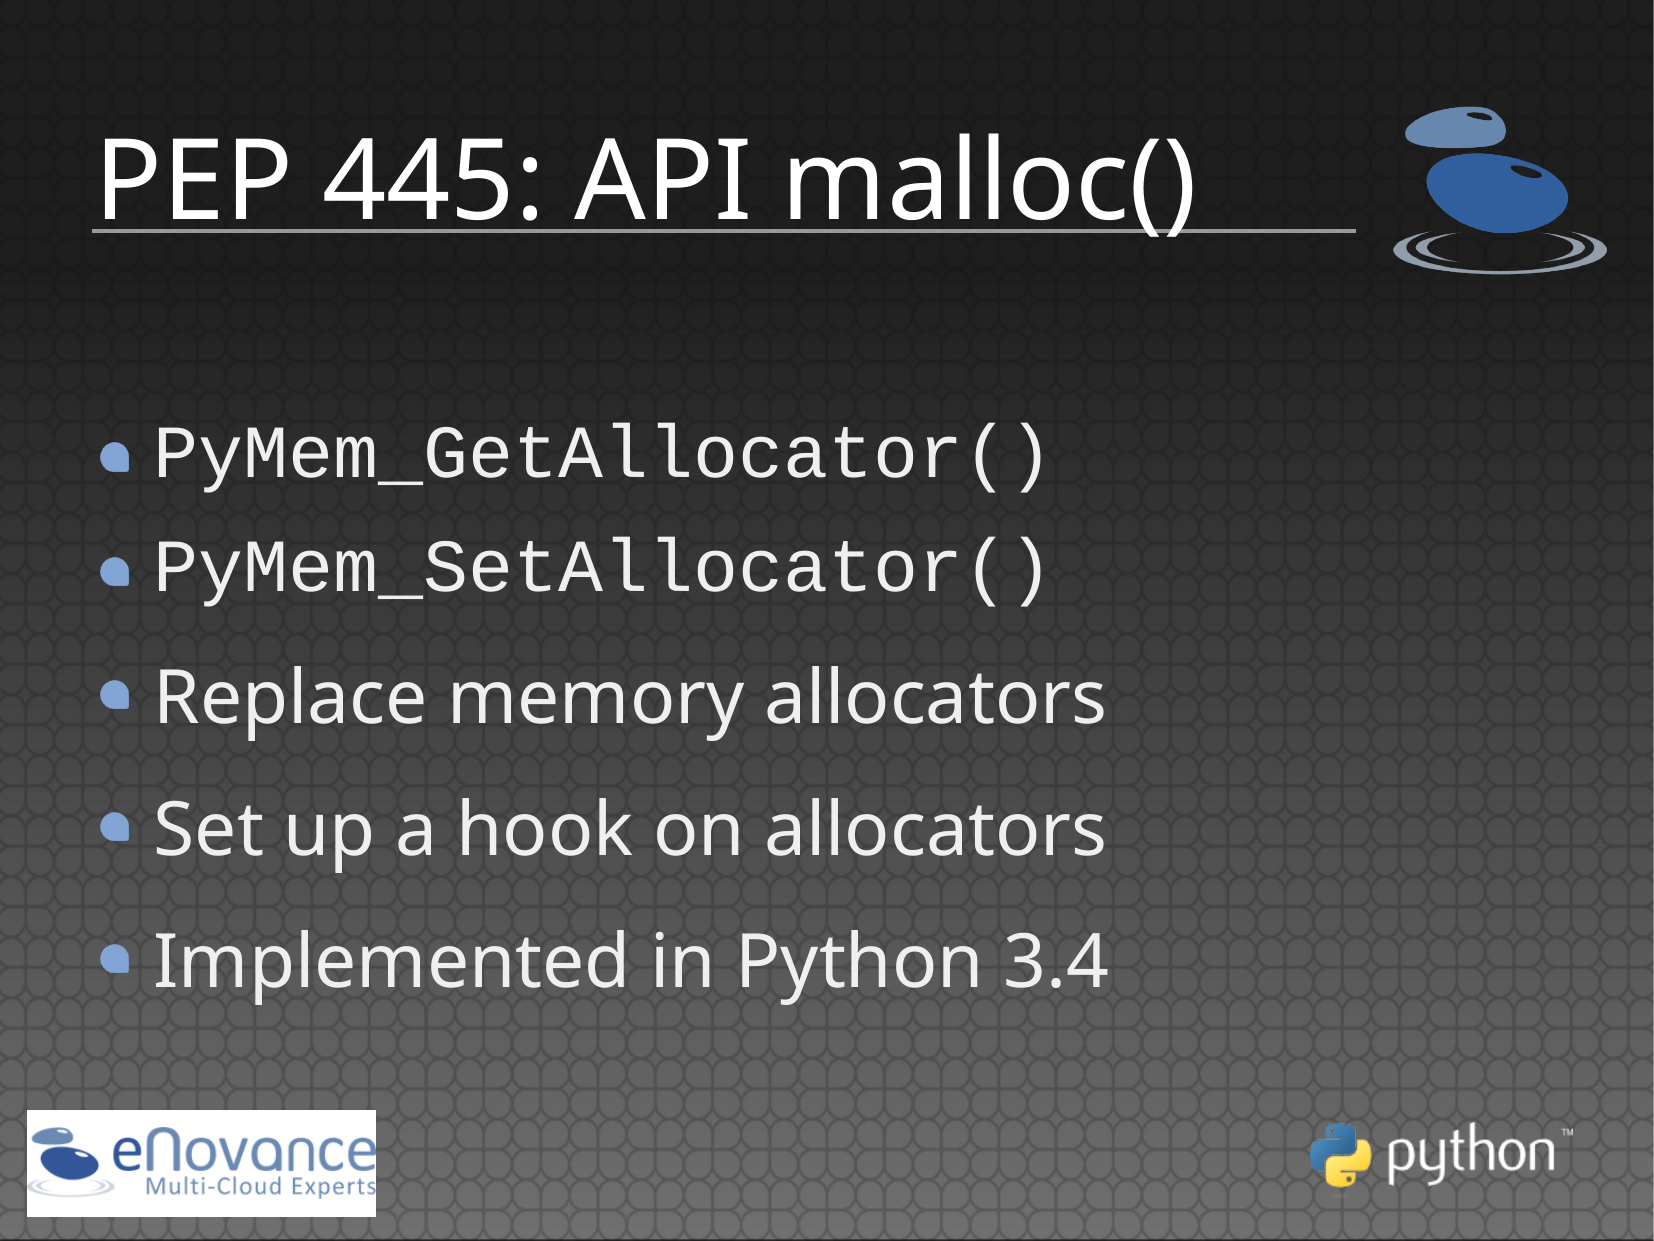

PEP 445: API malloc()
# PyMem_GetAllocator()
PyMem_SetAllocator()
Replace memory allocators
Set up a hook on allocators
Implemented in Python 3.4